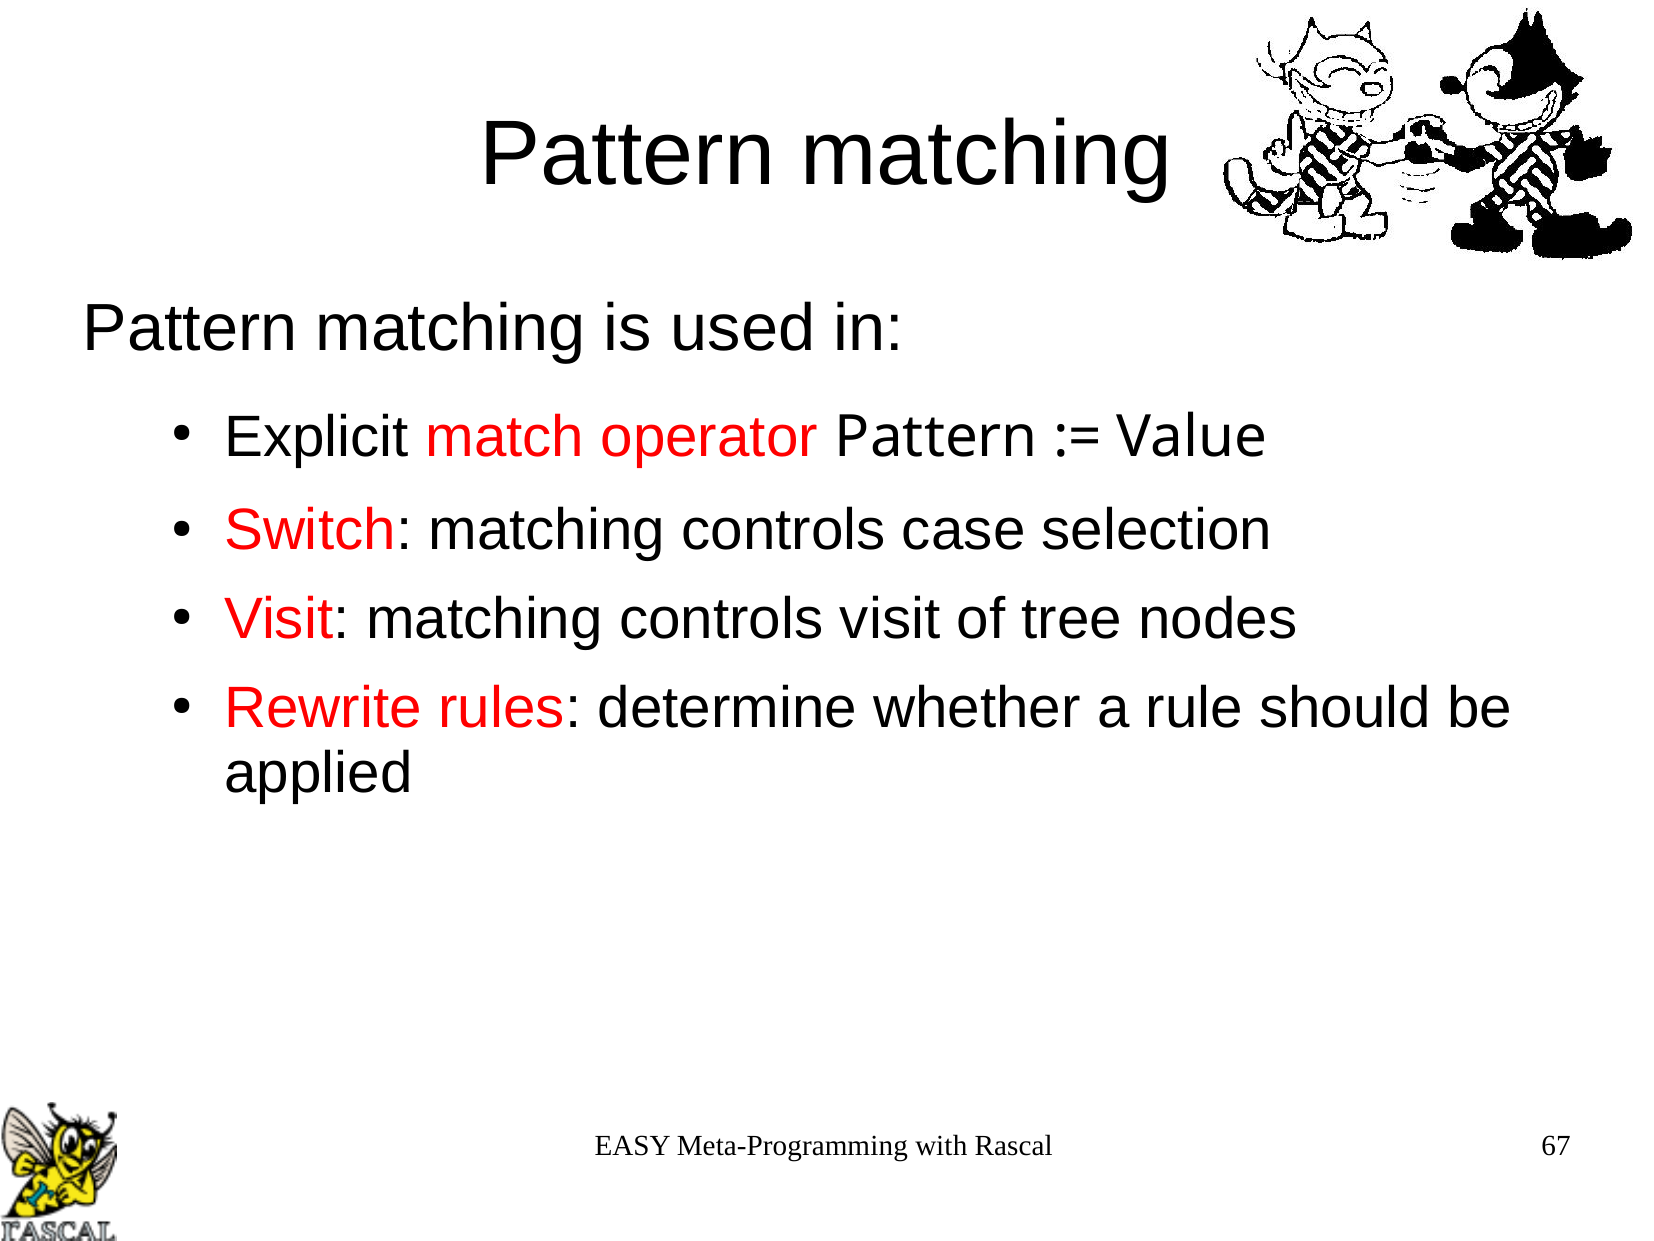

# Pattern matching
Pattern matching is used in:
Explicit match operator Pattern := Value
Switch: matching controls case selection
Visit: matching controls visit of tree nodes
Rewrite rules: determine whether a rule should be applied
67